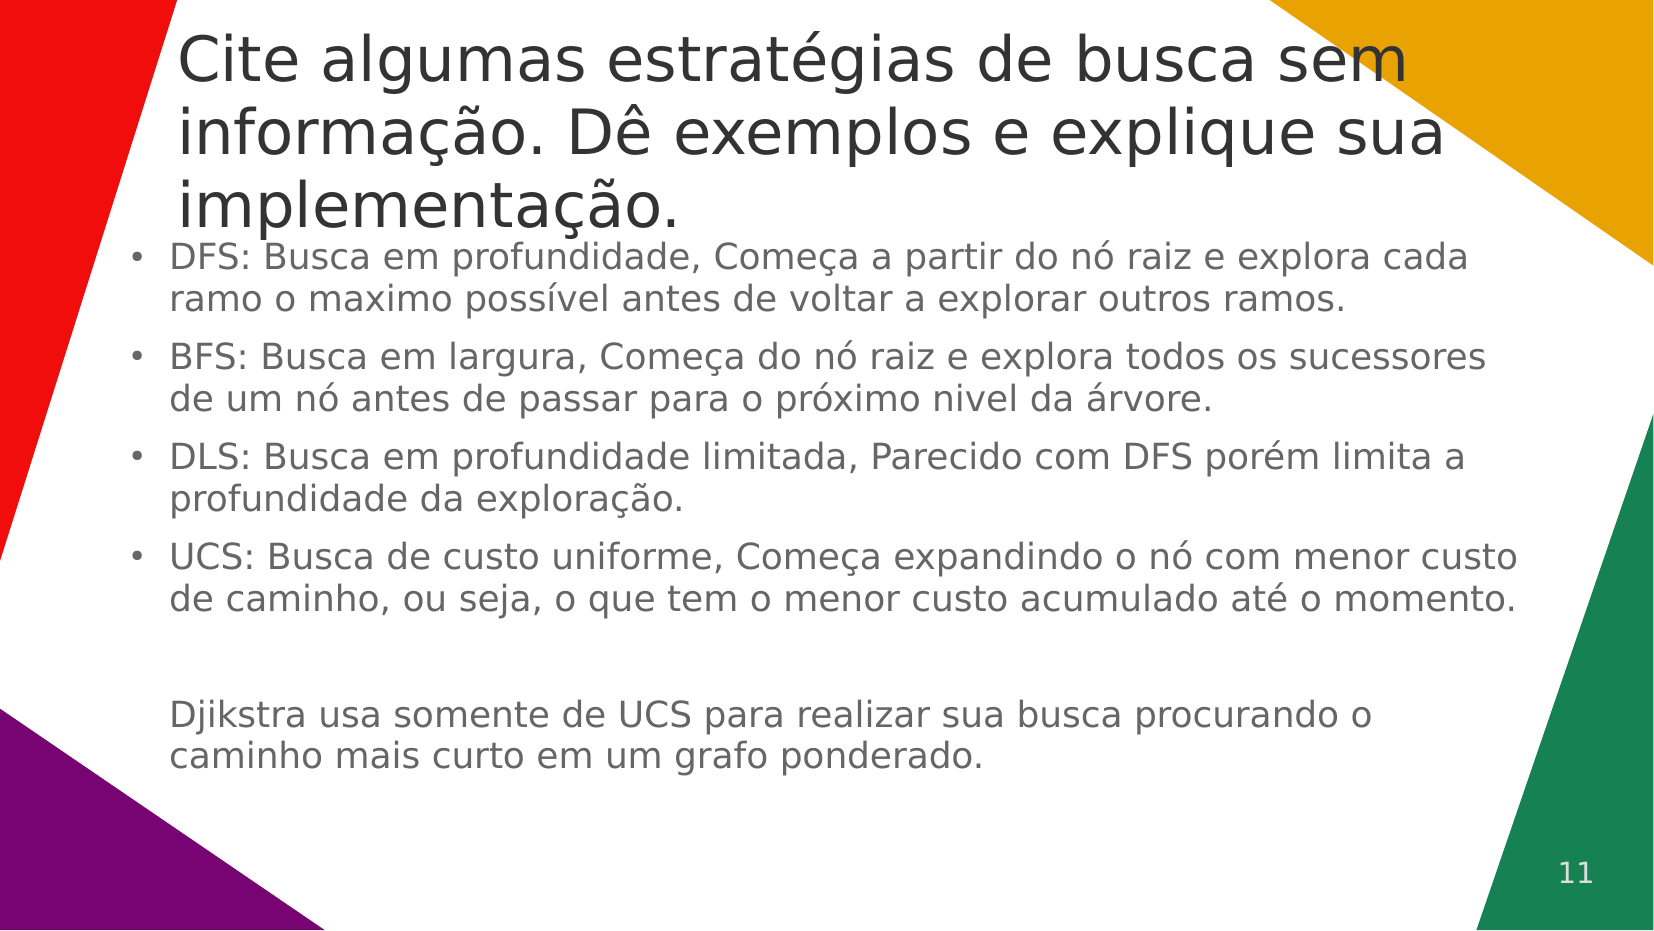

# Cite algumas estratégias de busca sem informação. Dê exemplos e explique sua implementação.
DFS: Busca em profundidade, Começa a partir do nó raiz e explora cada ramo o maximo possível antes de voltar a explorar outros ramos.
BFS: Busca em largura, Começa do nó raiz e explora todos os sucessores de um nó antes de passar para o próximo nivel da árvore.
DLS: Busca em profundidade limitada, Parecido com DFS porém limita a profundidade da exploração.
UCS: Busca de custo uniforme, Começa expandindo o nó com menor custo de caminho, ou seja, o que tem o menor custo acumulado até o momento.
Djikstra usa somente de UCS para realizar sua busca procurando o caminho mais curto em um grafo ponderado.
11